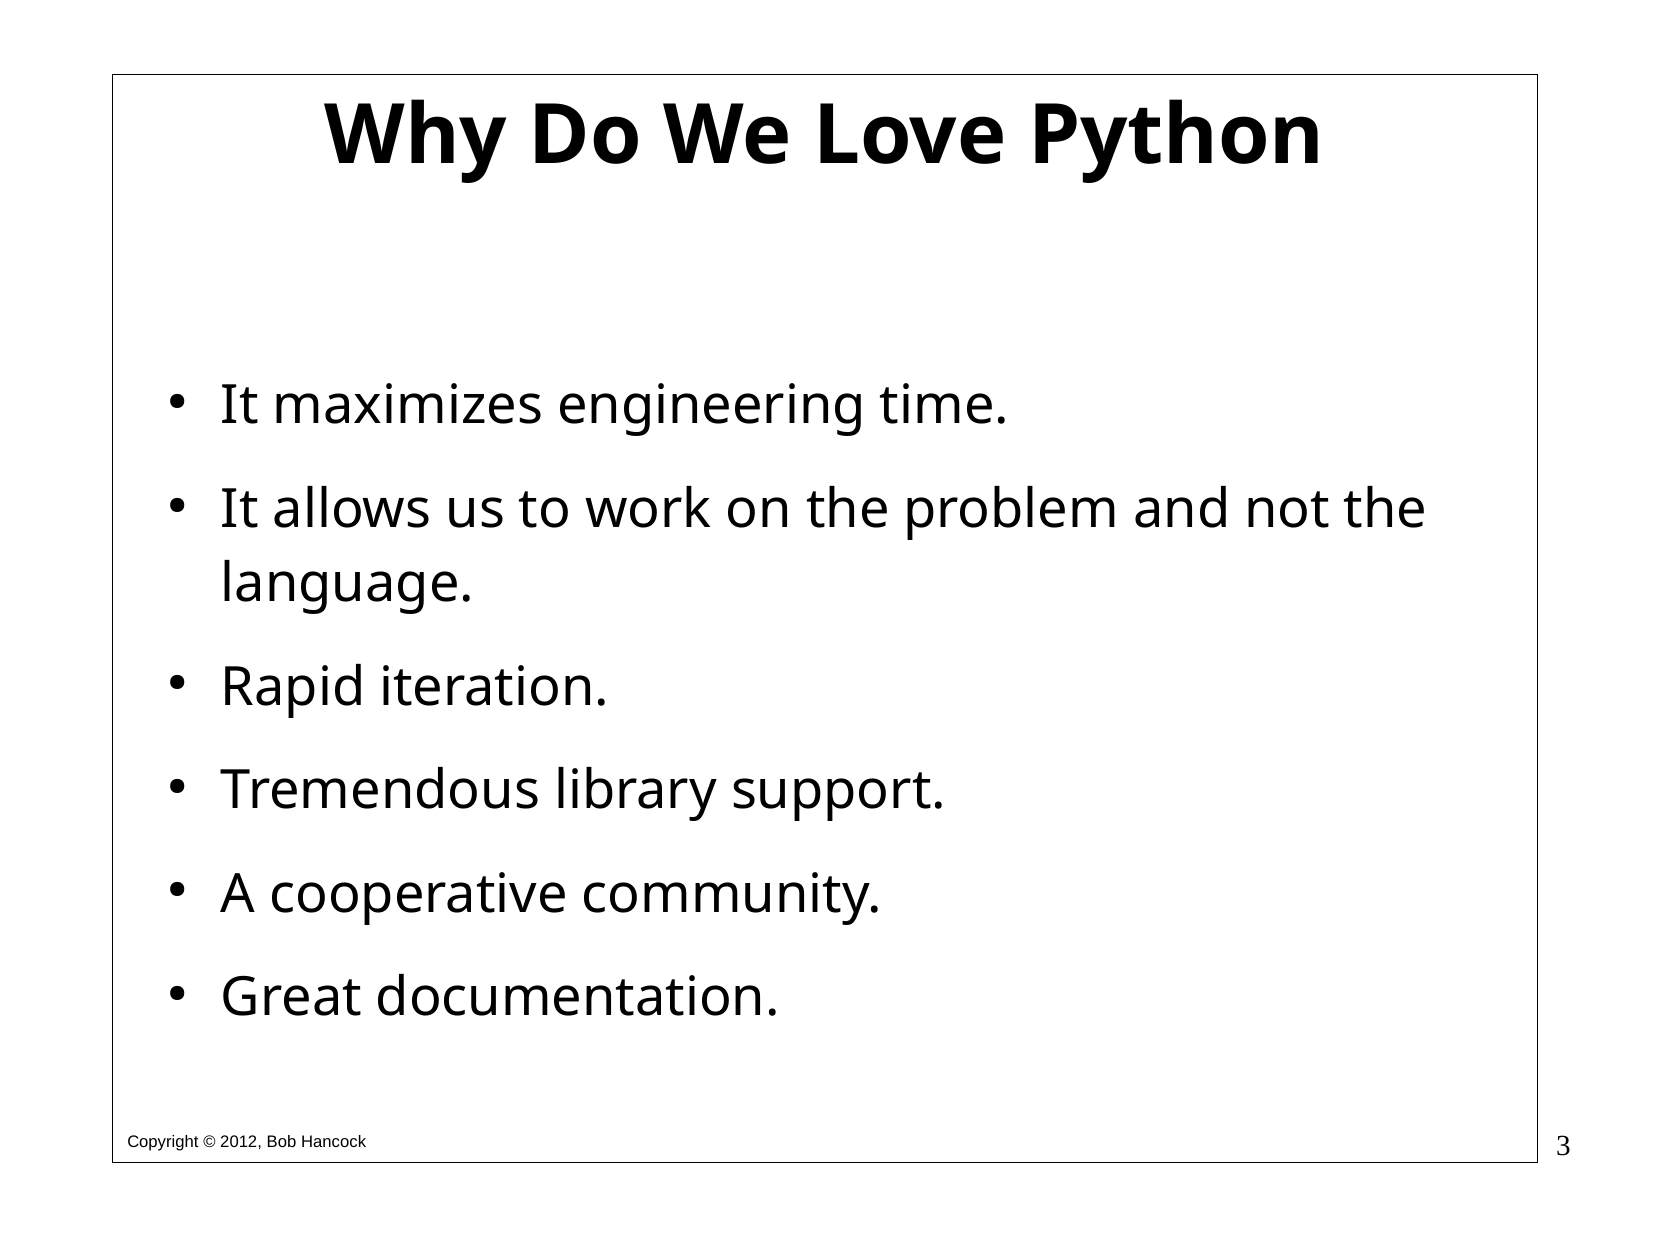

# Why Do We Love Python
It maximizes engineering time.
It allows us to work on the problem and not the language.
Rapid iteration.
Tremendous library support.
A cooperative community.
Great documentation.
Copyright © 2012, Bob Hancock
3